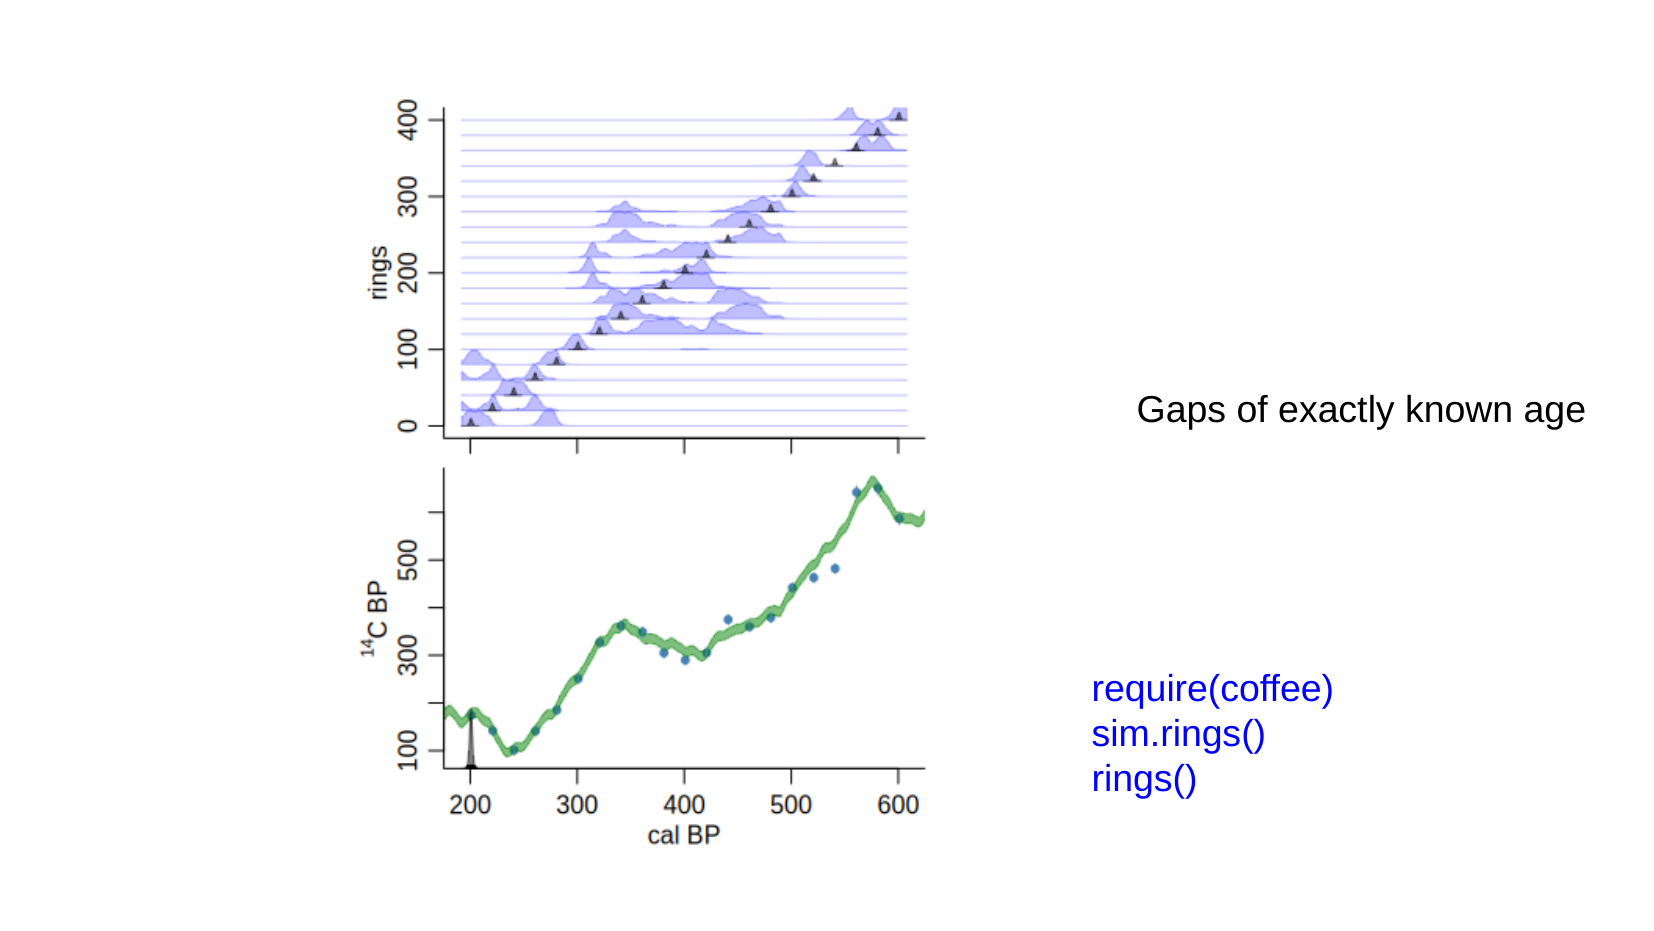

Gaps of exactly known age
require(coffee)
sim.rings()
rings()